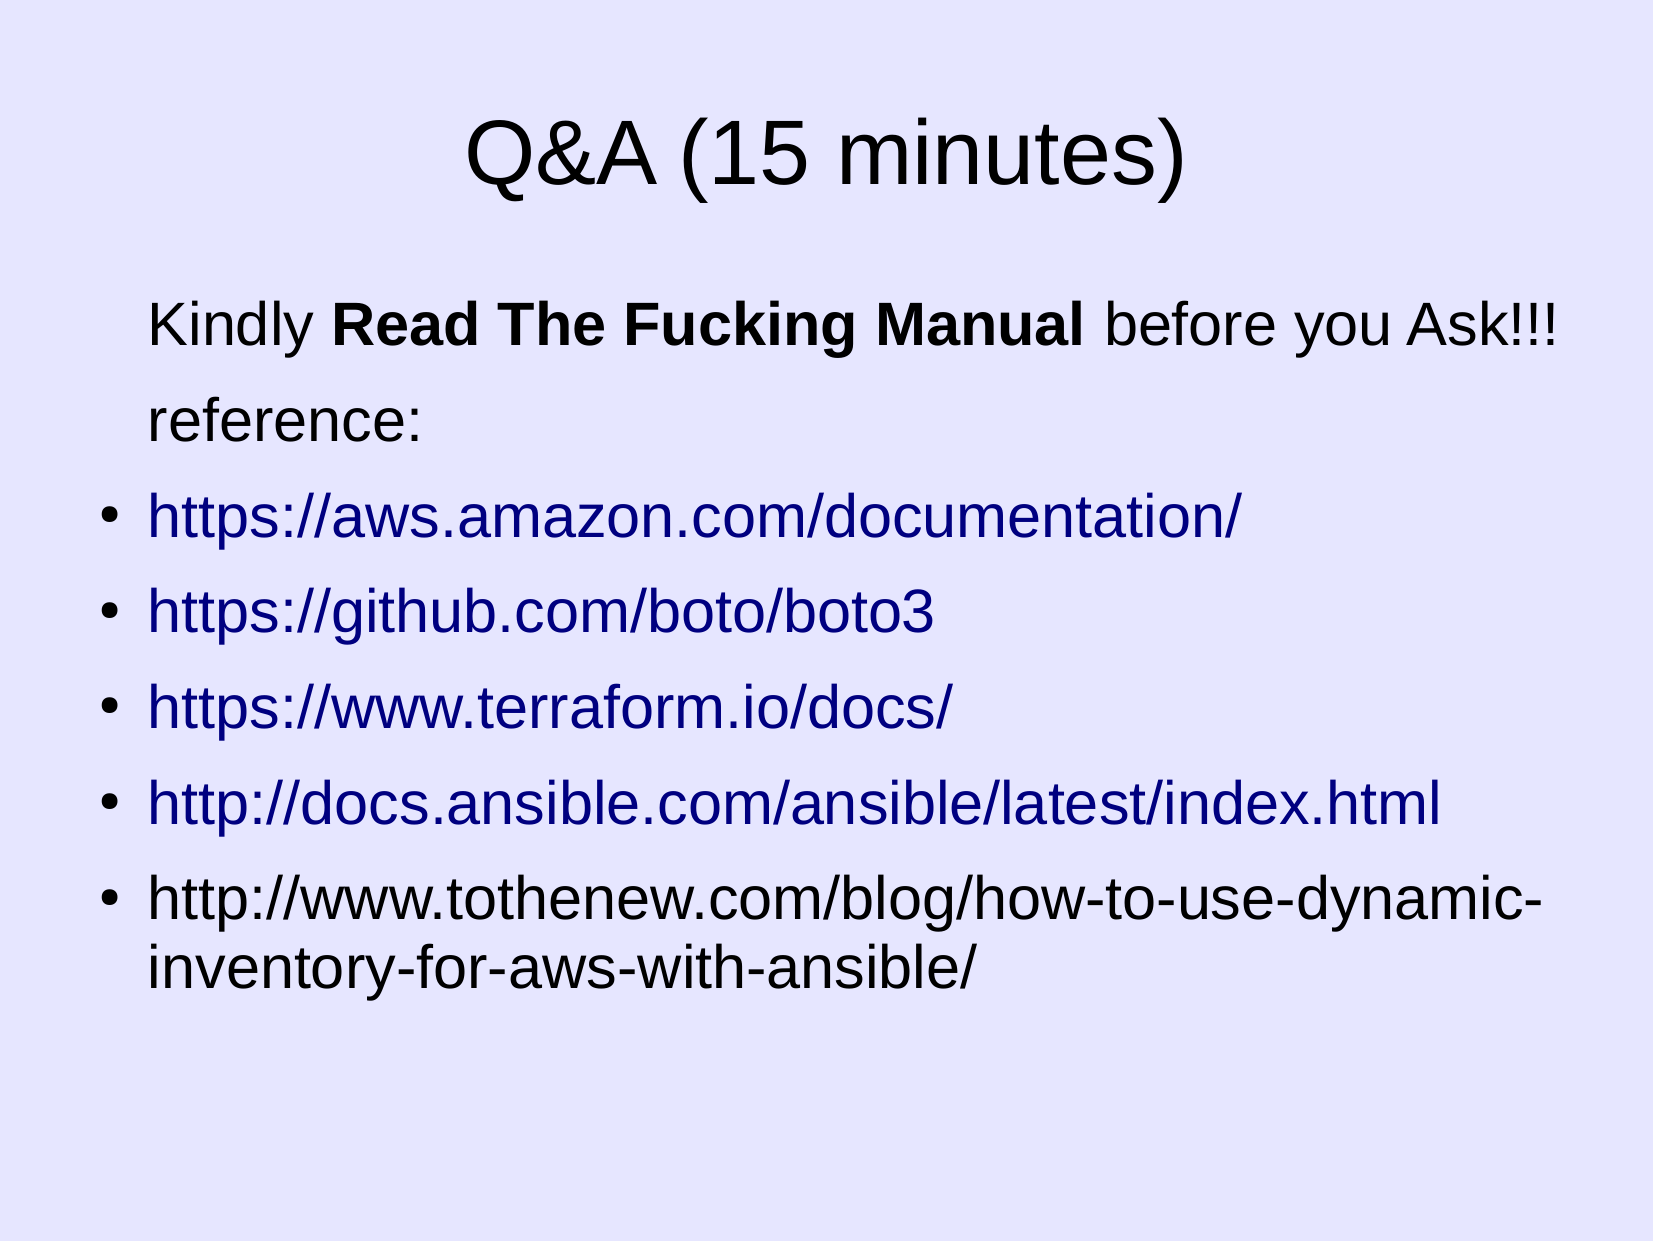

# Q&A (15 minutes)
Kindly Read The Fucking Manual before you Ask!!!
reference:
https://aws.amazon.com/documentation/
https://github.com/boto/boto3
https://www.terraform.io/docs/
http://docs.ansible.com/ansible/latest/index.html
http://www.tothenew.com/blog/how-to-use-dynamic-inventory-for-aws-with-ansible/